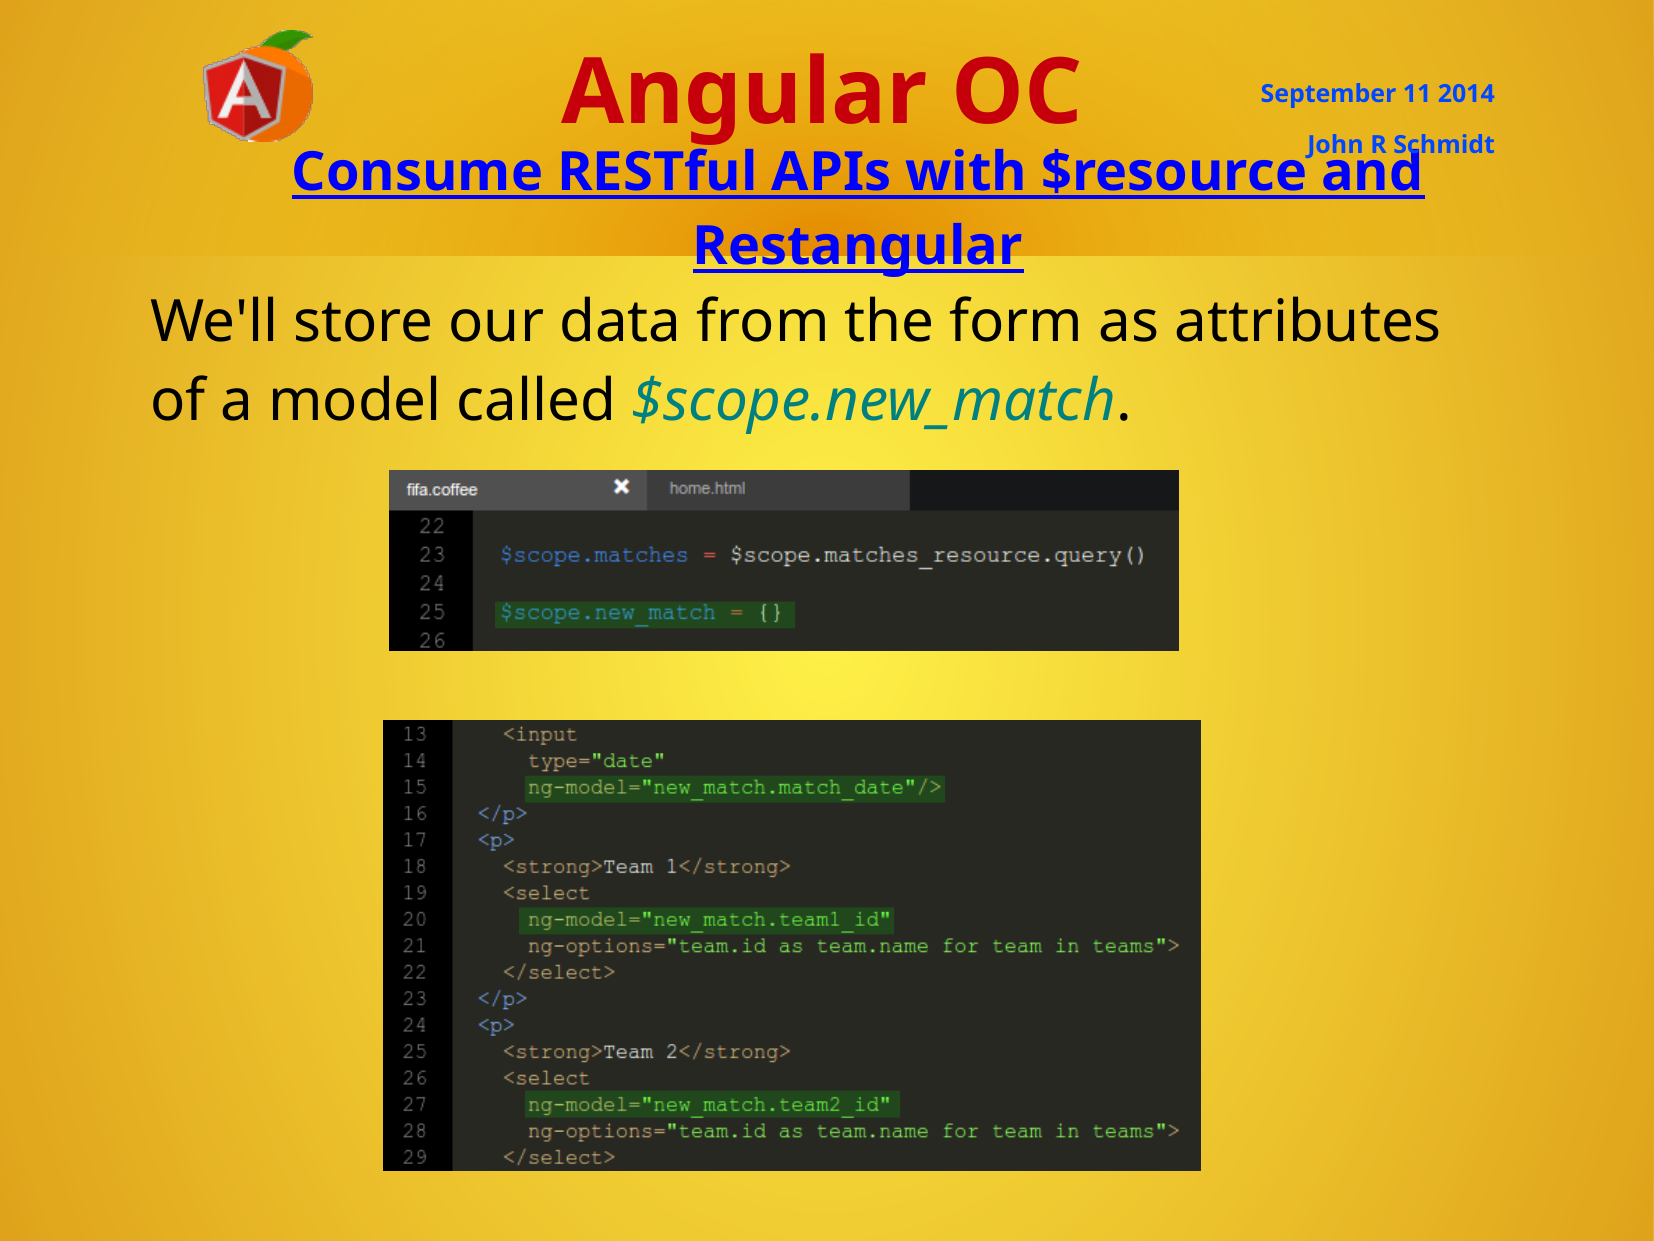

# Angular OC
September 11 2014
John R Schmidt
Consume RESTful APIs with $resource and Restangular
We'll store our data from the form as attributes of a model called $scope.new_match.